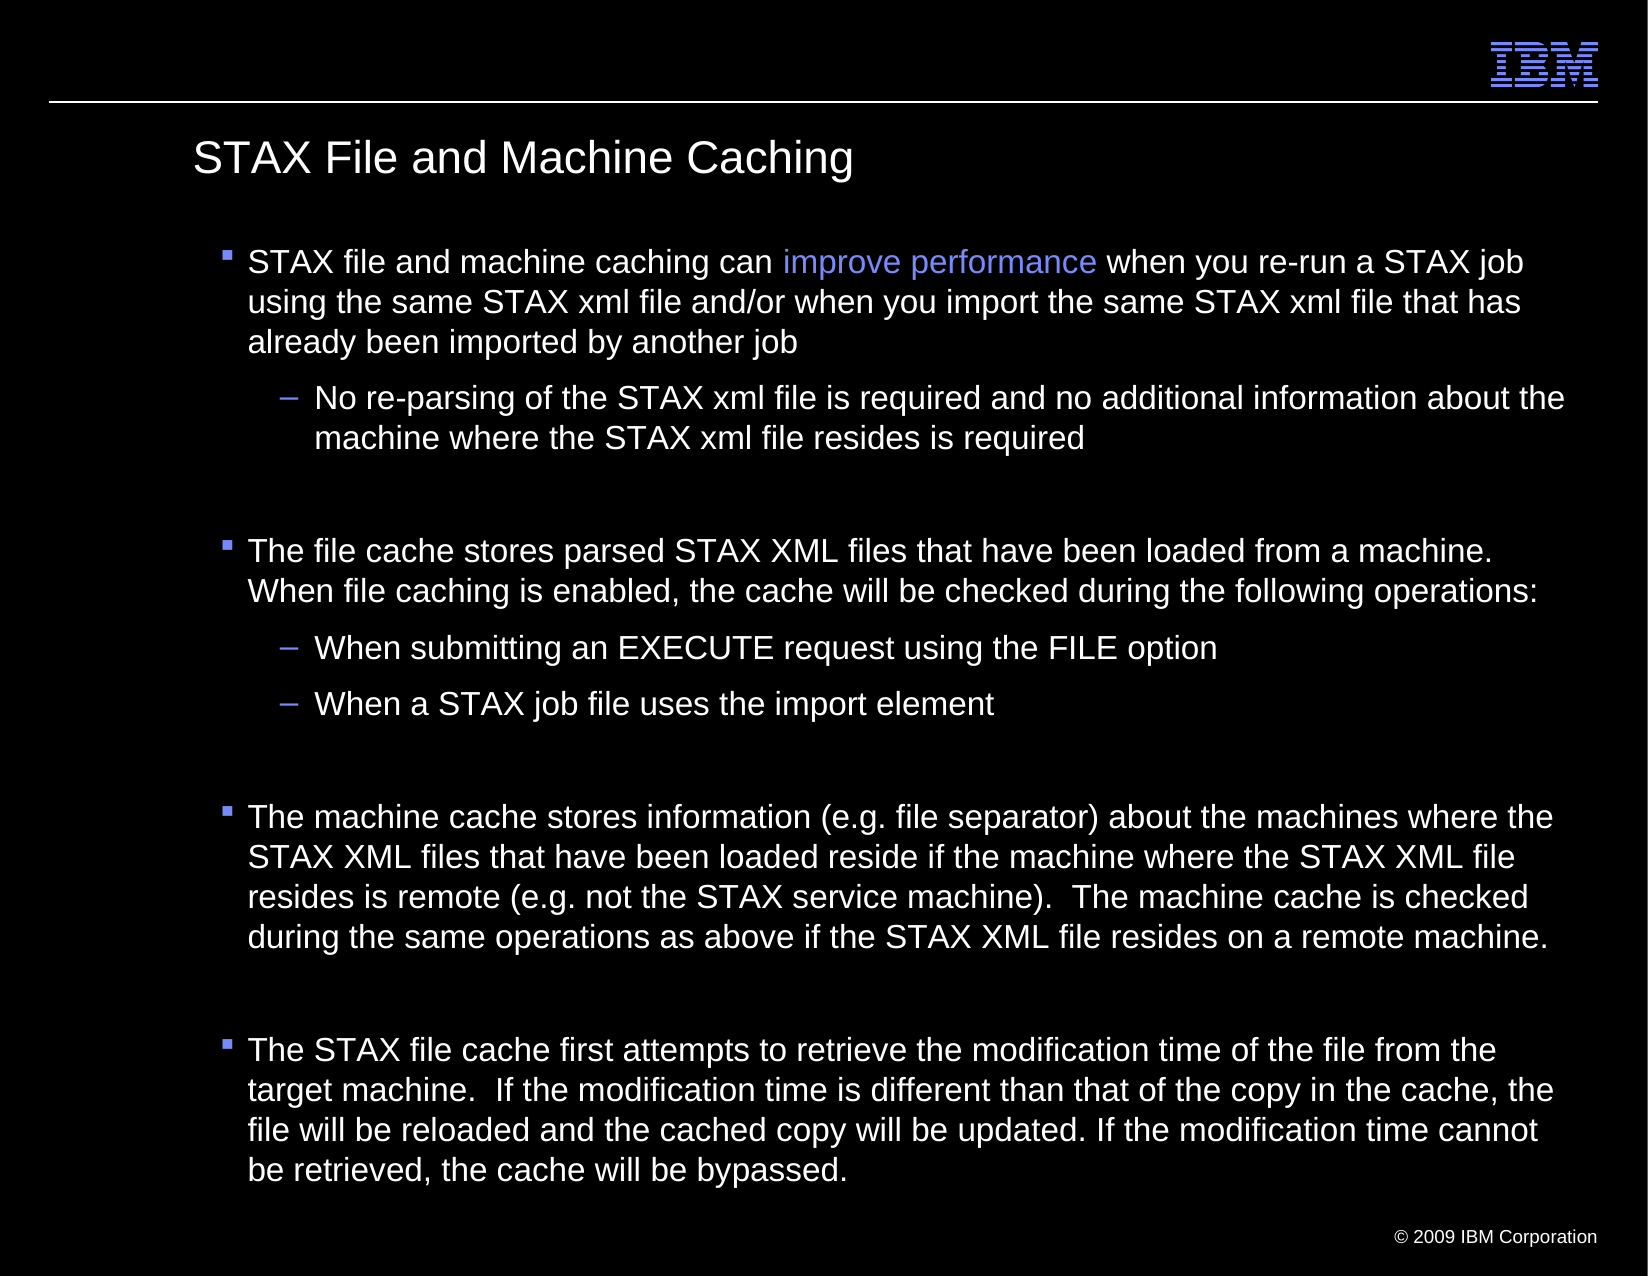

# STAX File and Machine Caching
STAX file and machine caching can improve performance when you re-run a STAX job using the same STAX xml file and/or when you import the same STAX xml file that has already been imported by another job
No re-parsing of the STAX xml file is required and no additional information about the machine where the STAX xml file resides is required
The file cache stores parsed STAX XML files that have been loaded from a machine. When file caching is enabled, the cache will be checked during the following operations:
When submitting an EXECUTE request using the FILE option
When a STAX job file uses the import element
The machine cache stores information (e.g. file separator) about the machines where the STAX XML files that have been loaded reside if the machine where the STAX XML file resides is remote (e.g. not the STAX service machine). The machine cache is checked during the same operations as above if the STAX XML file resides on a remote machine.
The STAX file cache first attempts to retrieve the modification time of the file from the target machine. If the modification time is different than that of the copy in the cache, the file will be reloaded and the cached copy will be updated. If the modification time cannot be retrieved, the cache will be bypassed.